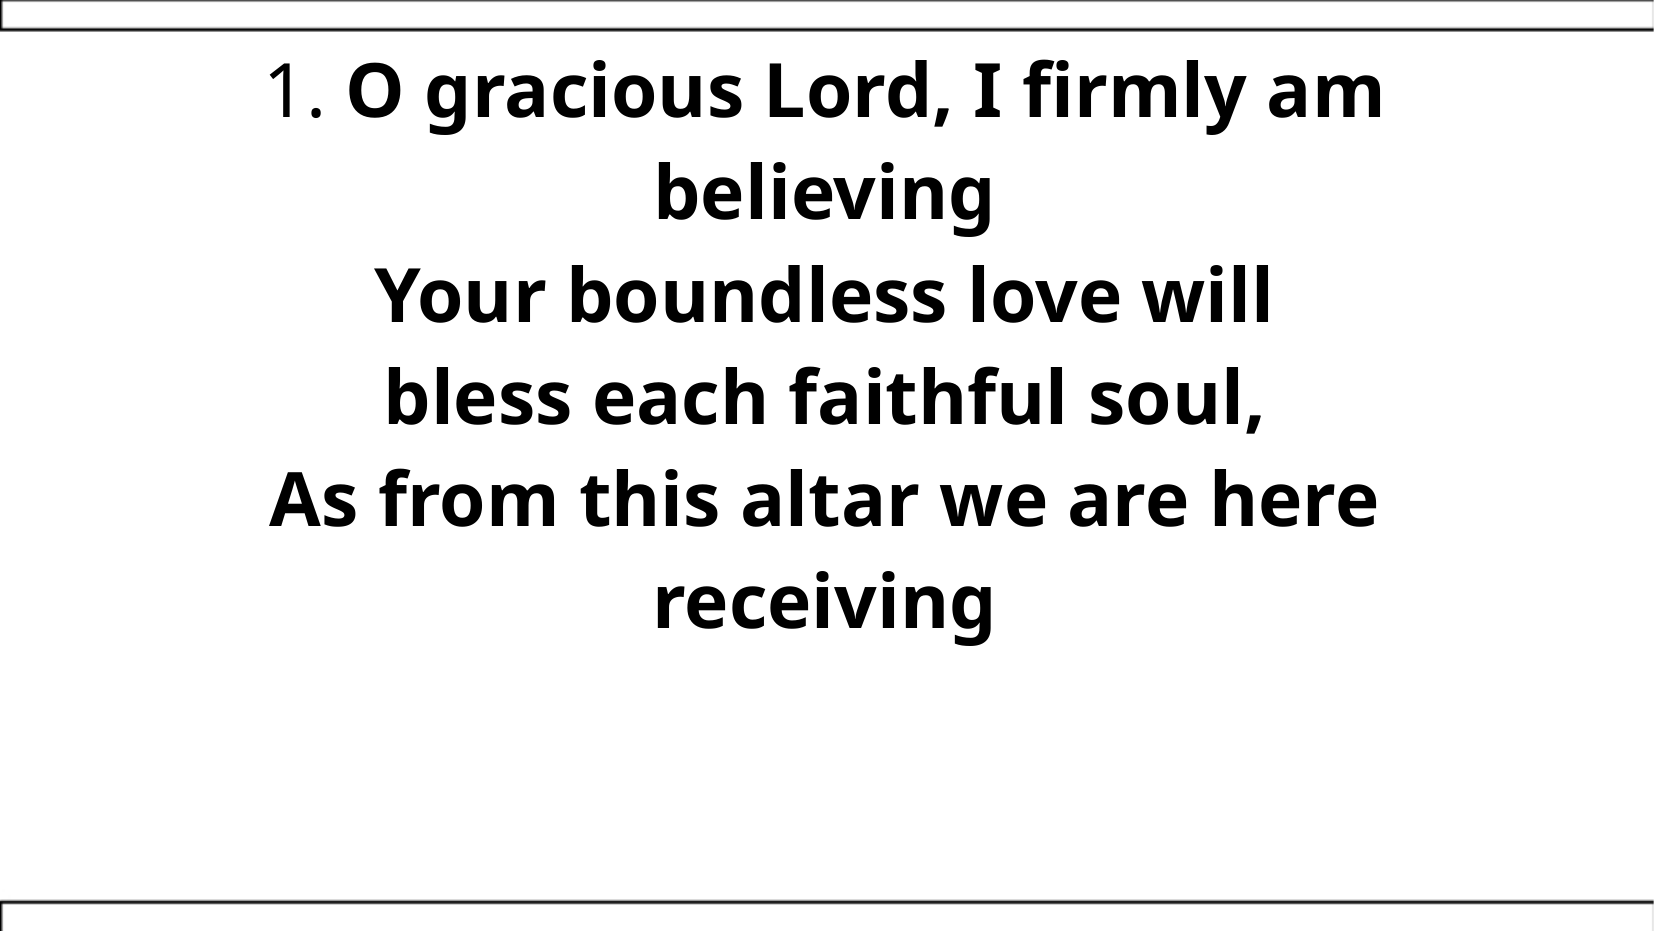

1. O gracious Lord, I firmly am believing
Your boundless love will
bless each faithful soul,
As from this altar we are here receiving